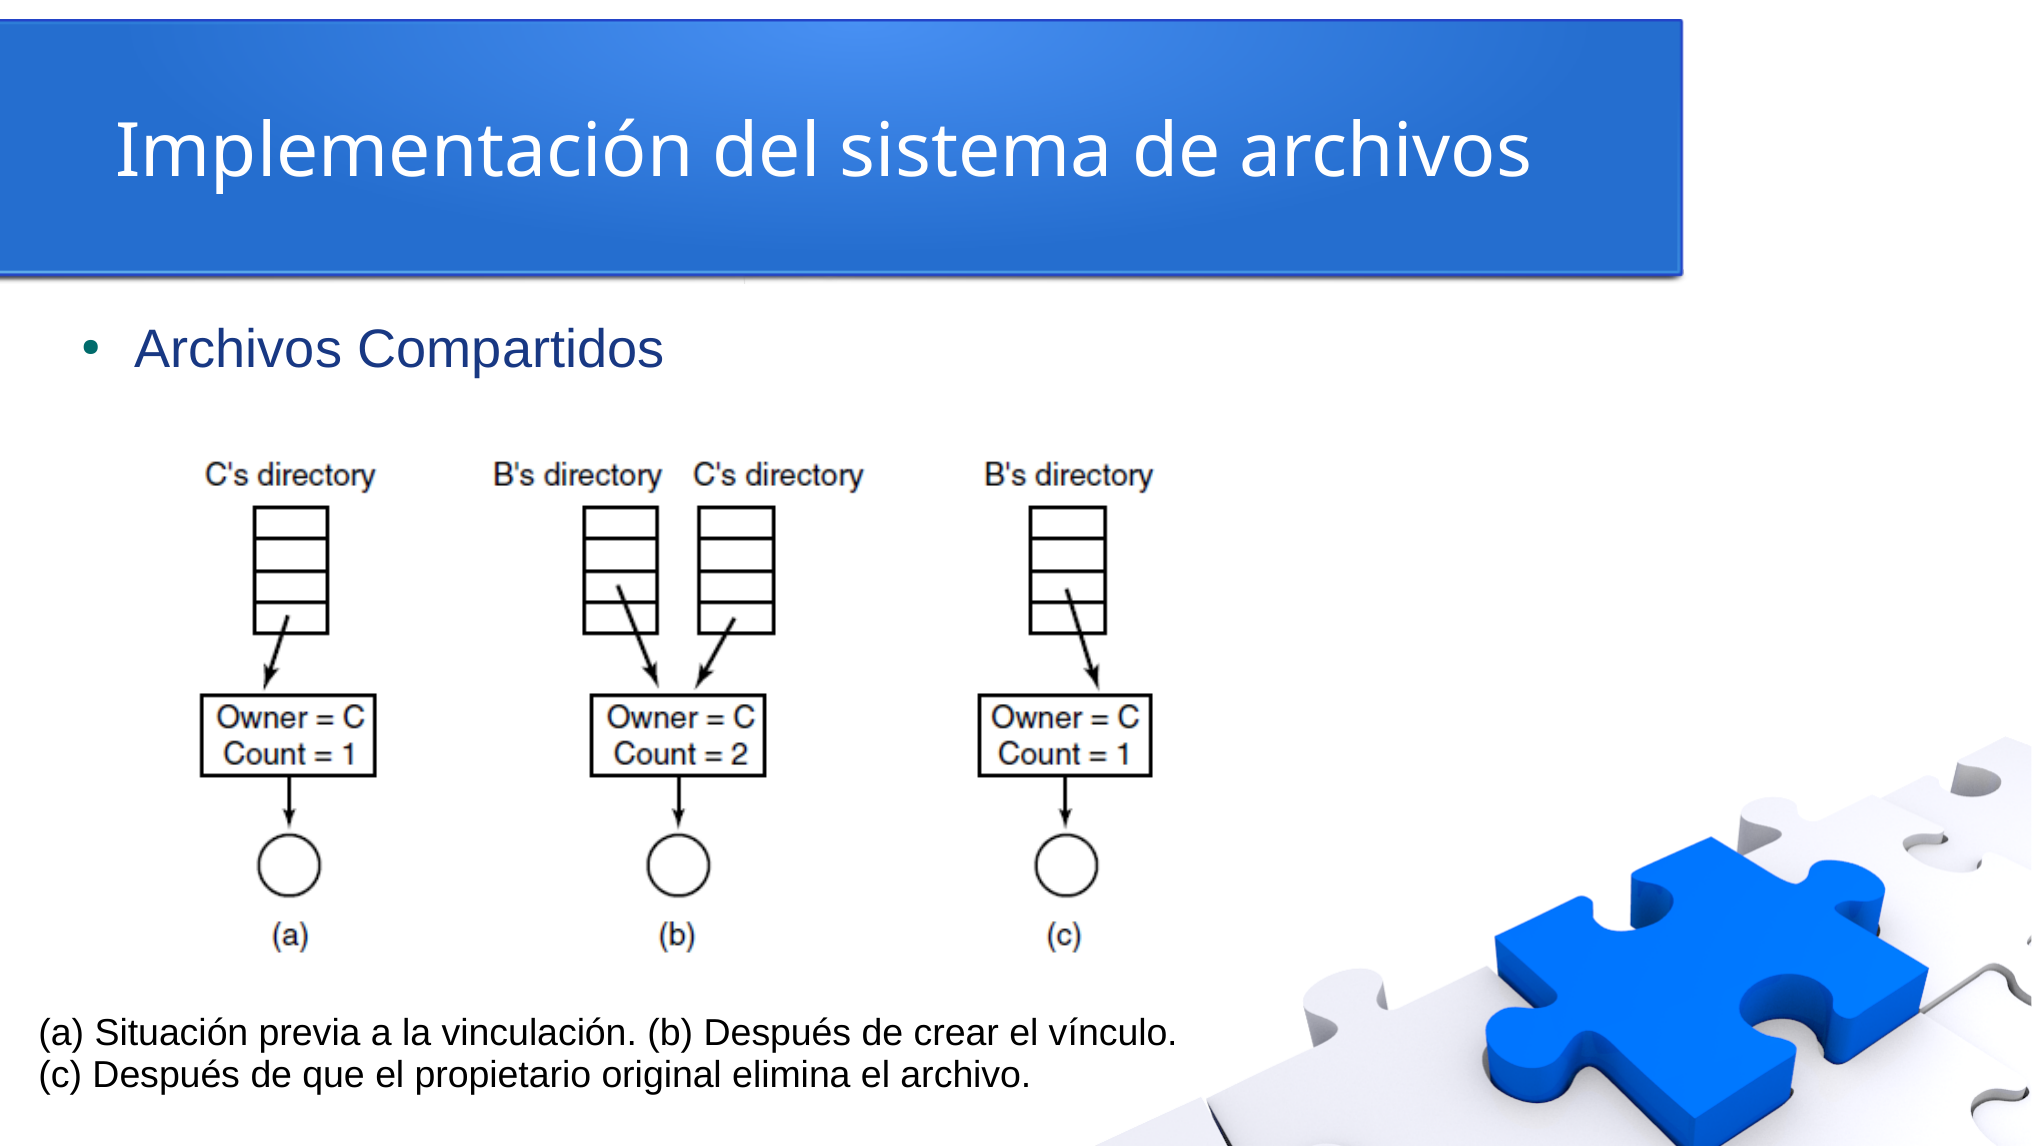

# Implementación del sistema de archivos
Archivos Compartidos
(a) Situación previa a la vinculación. (b) Después de crear el vínculo.
(c) Después de que el propietario original elimina el archivo.